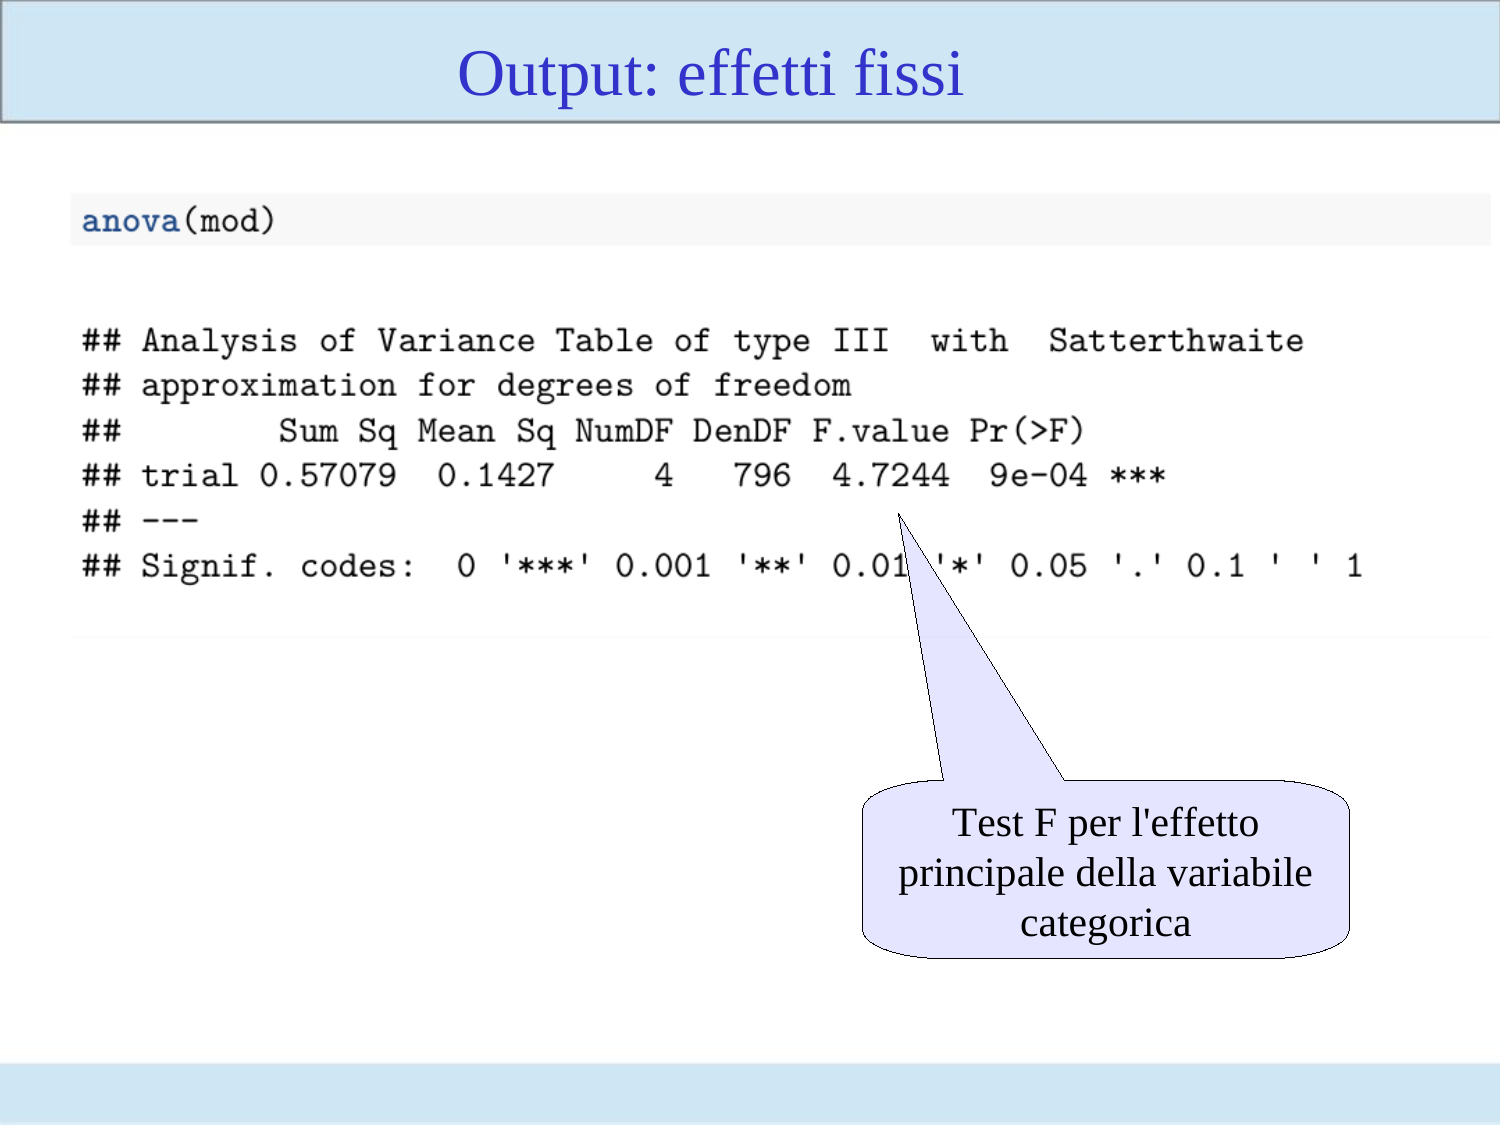

# Output: effetti fissi
Test F per l'effetto principale della variabile categorica